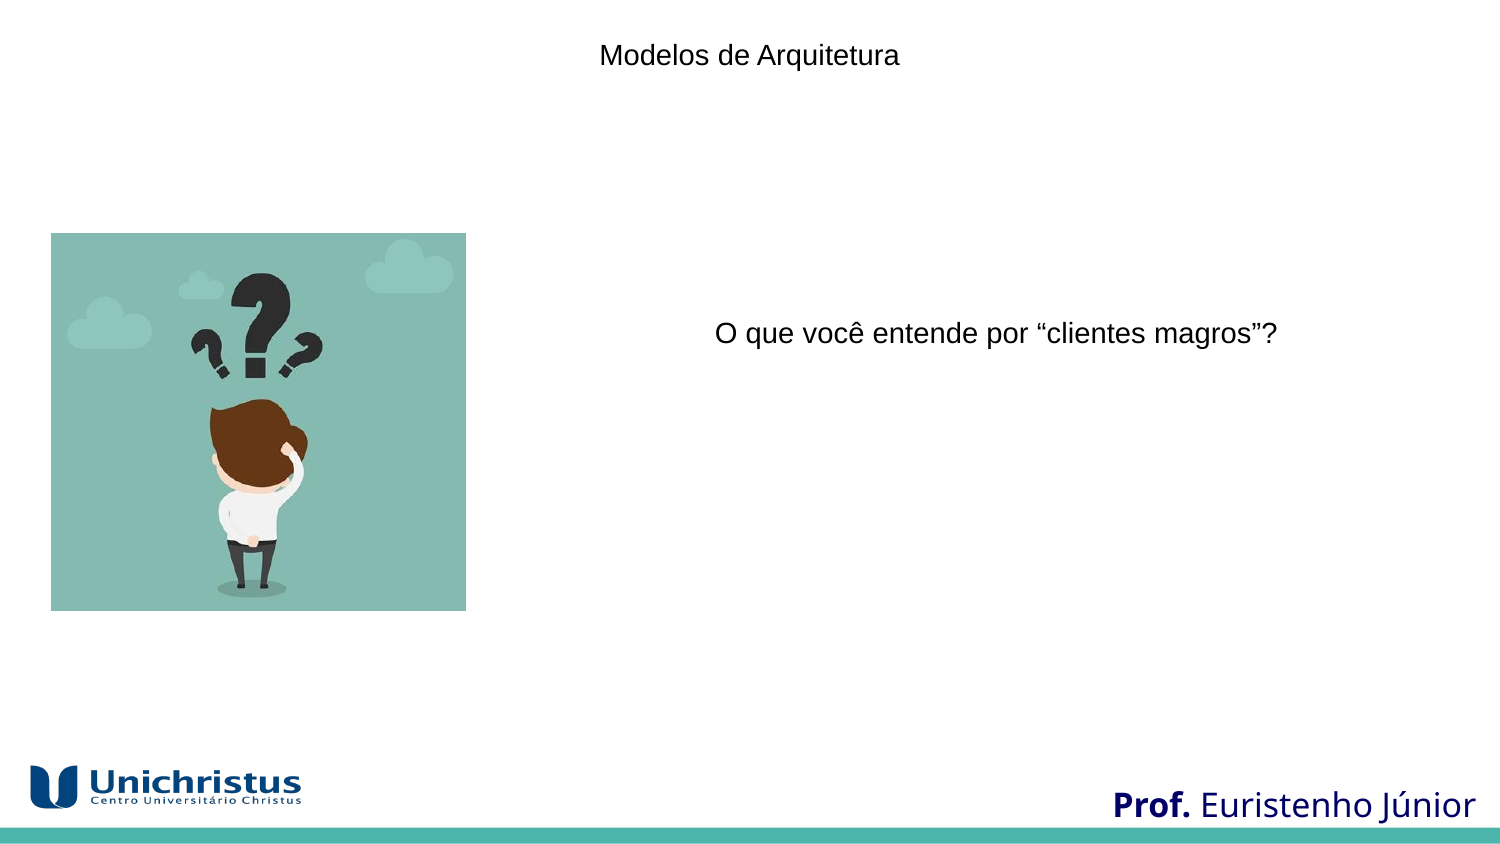

# Modelos de Arquitetura
O que você entende por “clientes magros”?
Prof. Euristenho Júnior